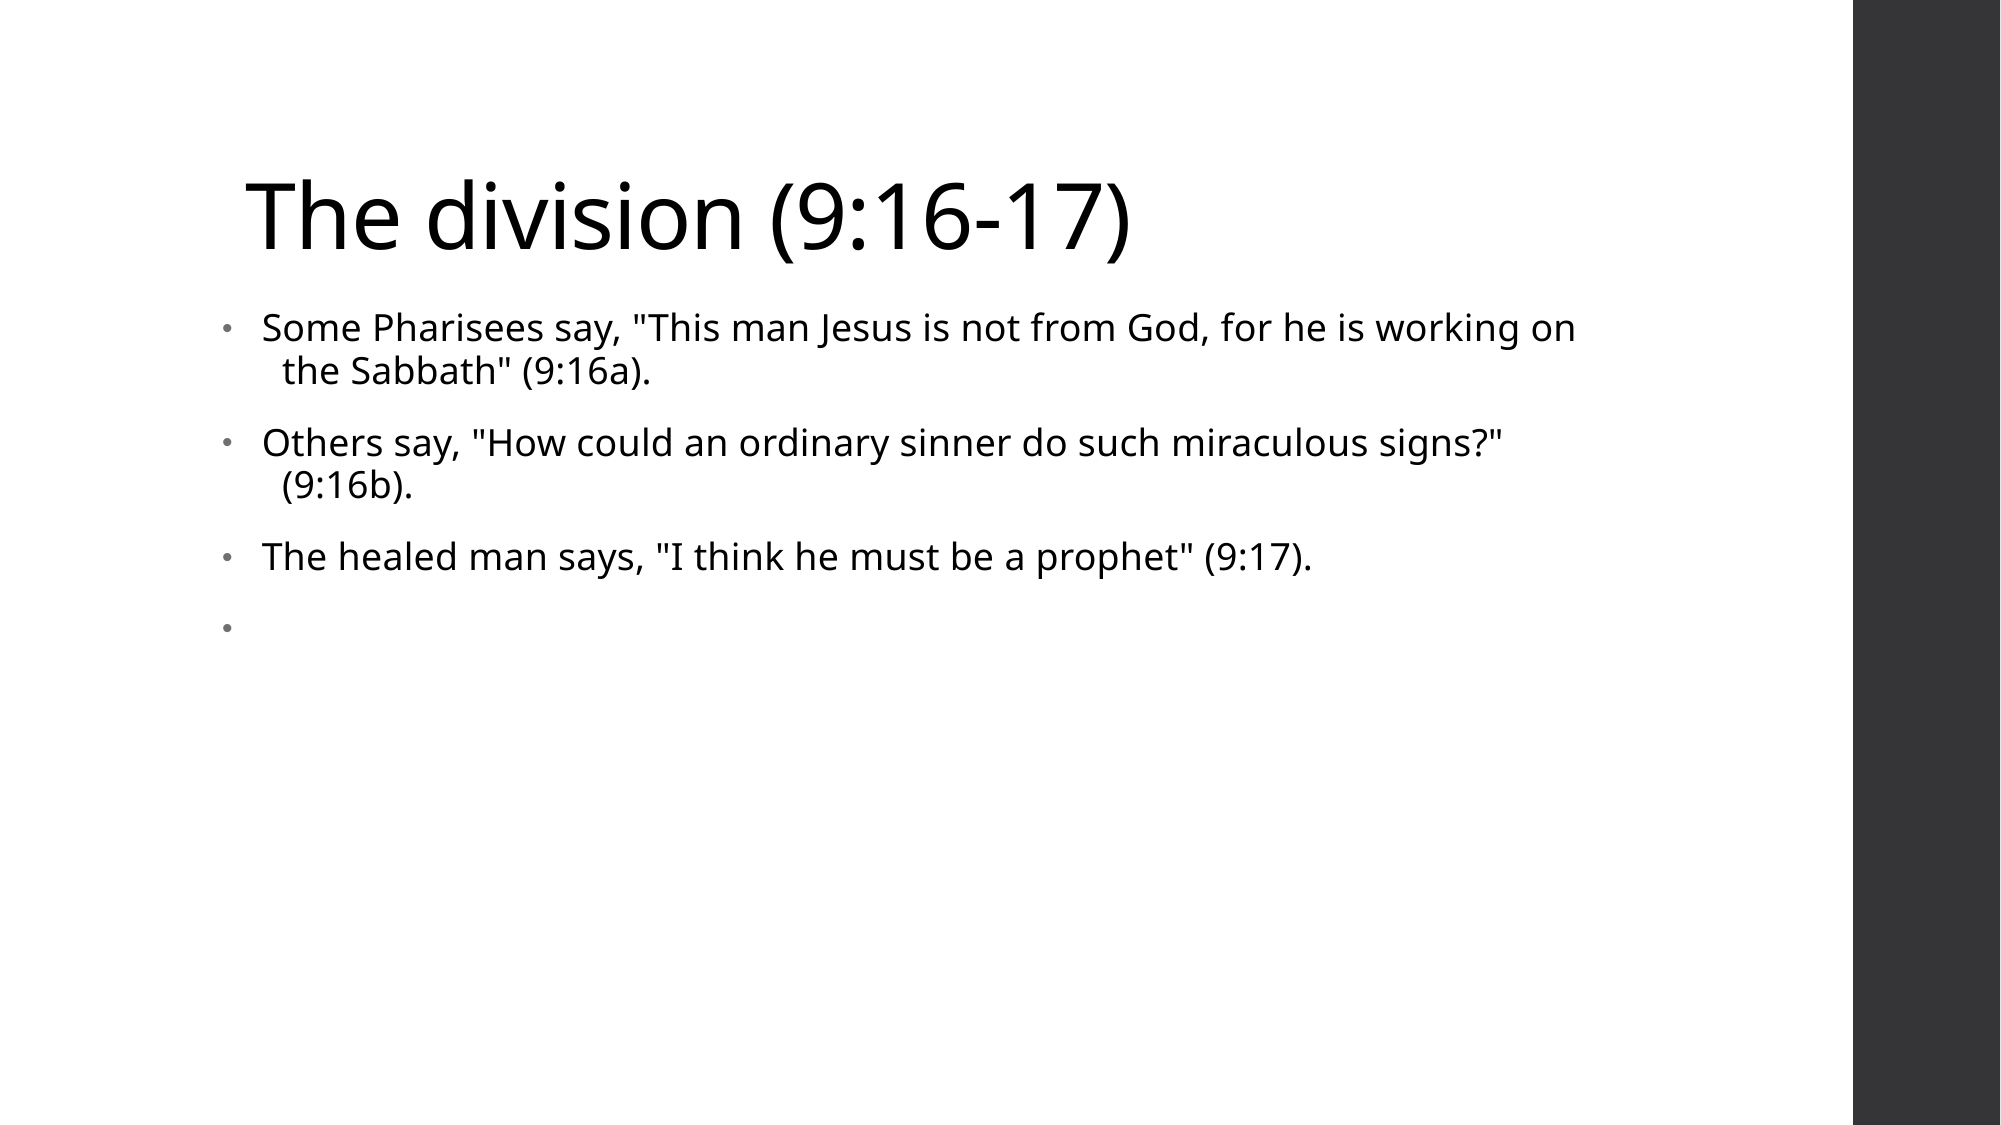

# The division (9:16-17)
 Some Pharisees say, "This man Jesus is not from God, for he is working on the Sabbath" (9:16a).
 Others say, "How could an ordinary sinner do such miraculous signs?" (9:16b).
 The healed man says, "I think he must be a prophet" (9:17).